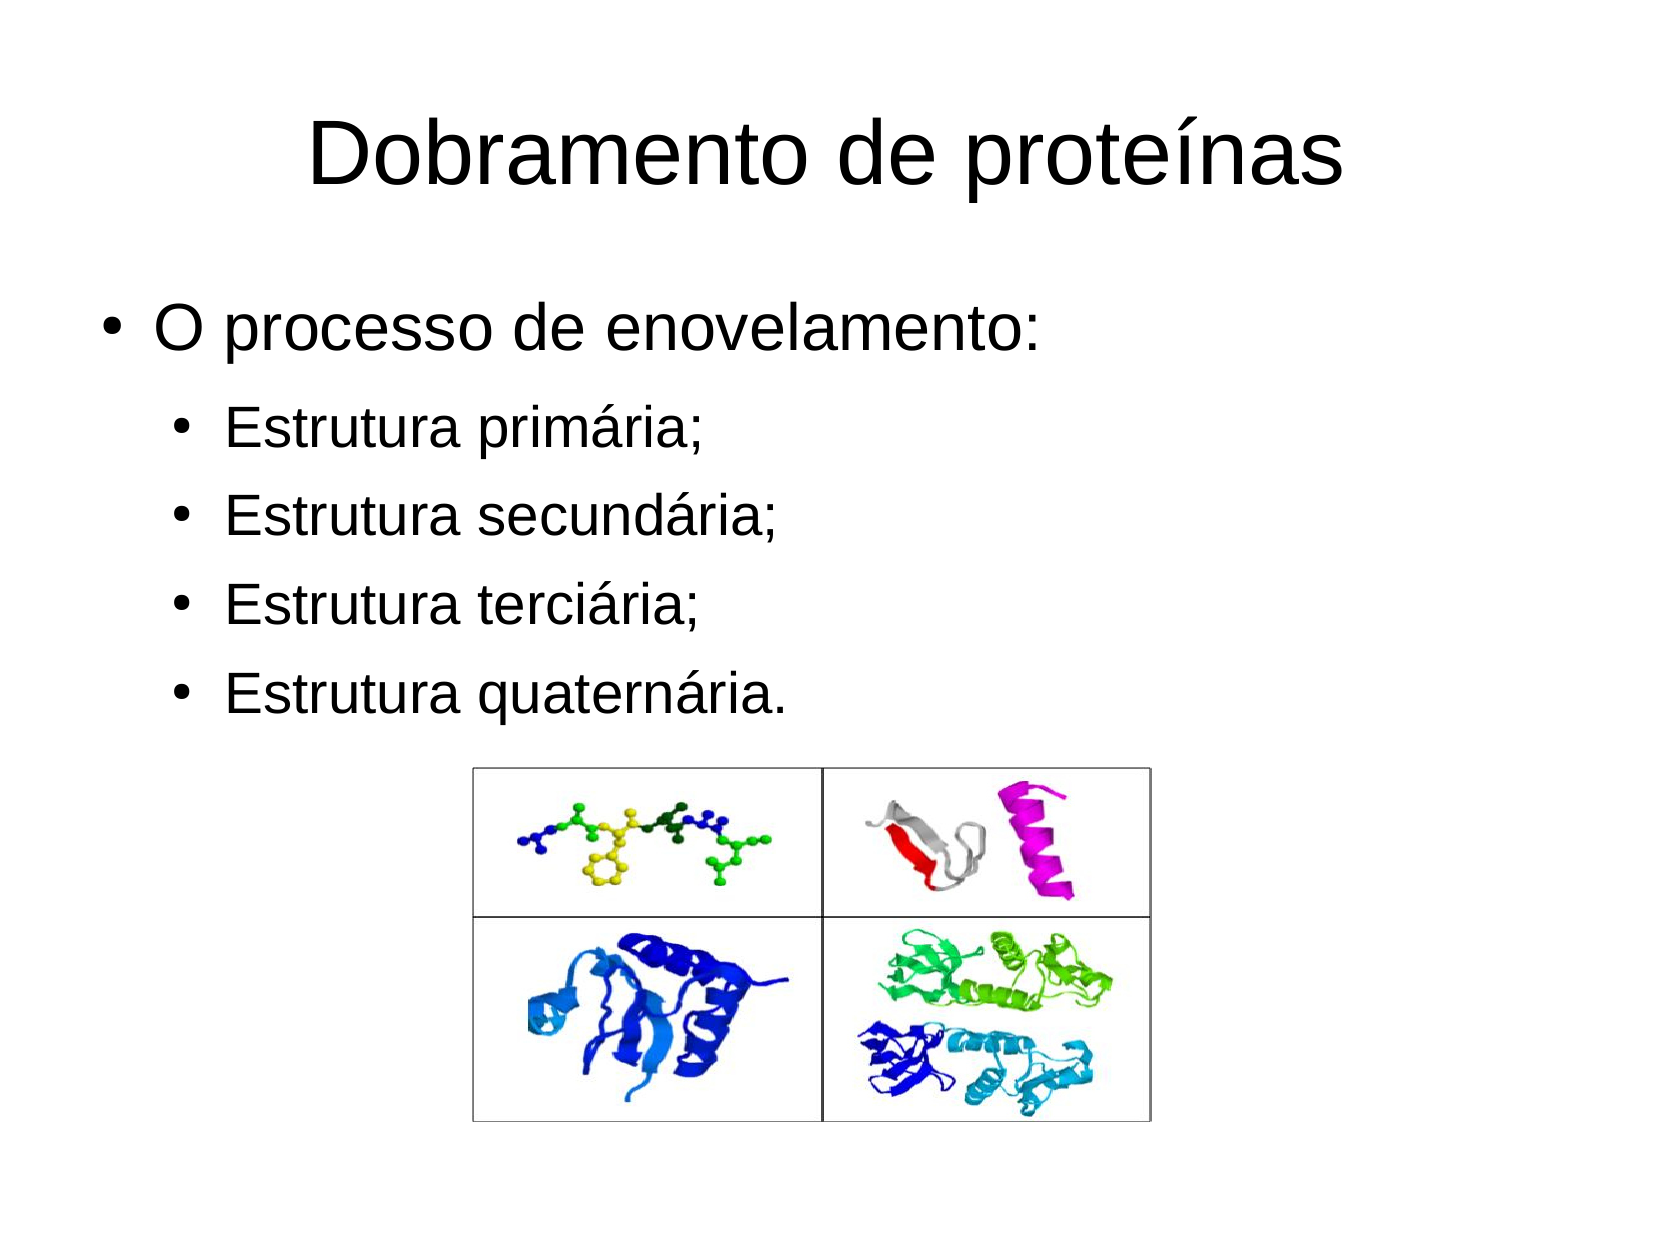

# Dobramento de proteínas
O processo de enovelamento:
Estrutura primária;
Estrutura secundária;
Estrutura terciária;
Estrutura quaternária.